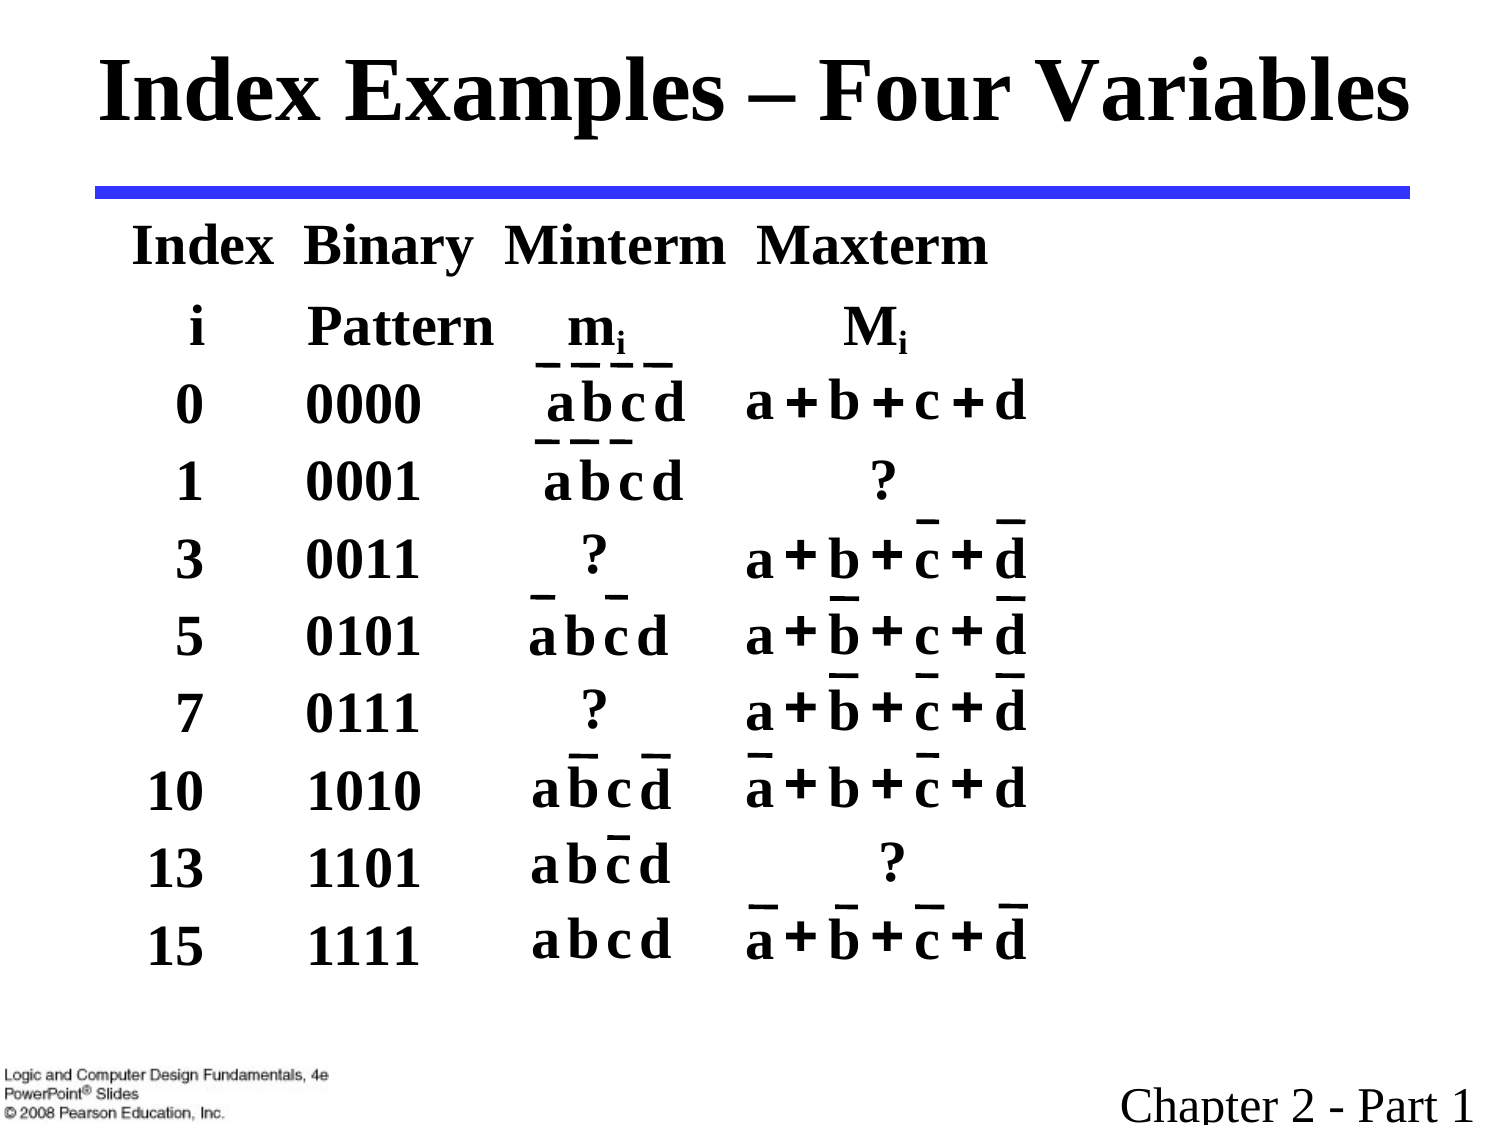

# Index Examples – Four Variables
 Index Binary Minterm Maxterm
 i Pattern mi Mi
 0 0000
 1 0001
 3 0011
 5 0101
 7 0111
 10 1010
 13 1101
 15 1111
a
b
c
d
?
a
b
c
d



?
a
b
c
d



a
b
c
d
a
b
c
d



?
a
b
c
d



a
b
c
d
a
b
c
d
?
a
b
c
d



a
b
c
d
37